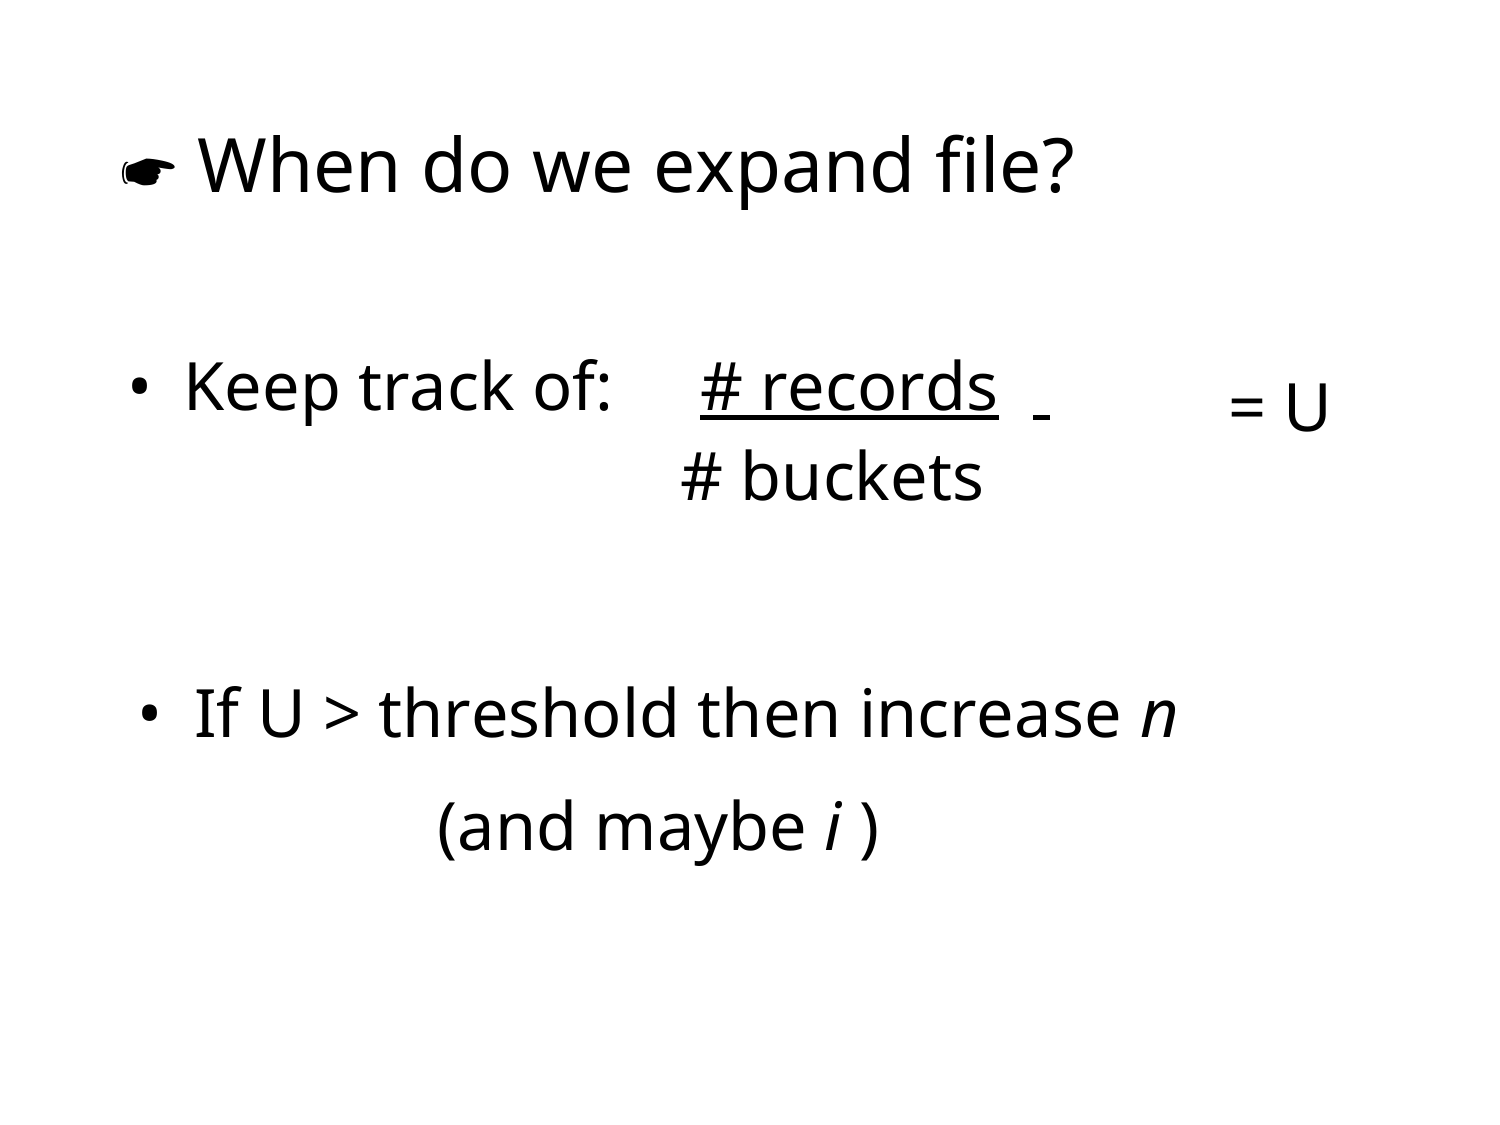

 When do we expand file?
Keep track of: # records
				 # buckets
= U
# If U > threshold then increase n
			(and maybe i )